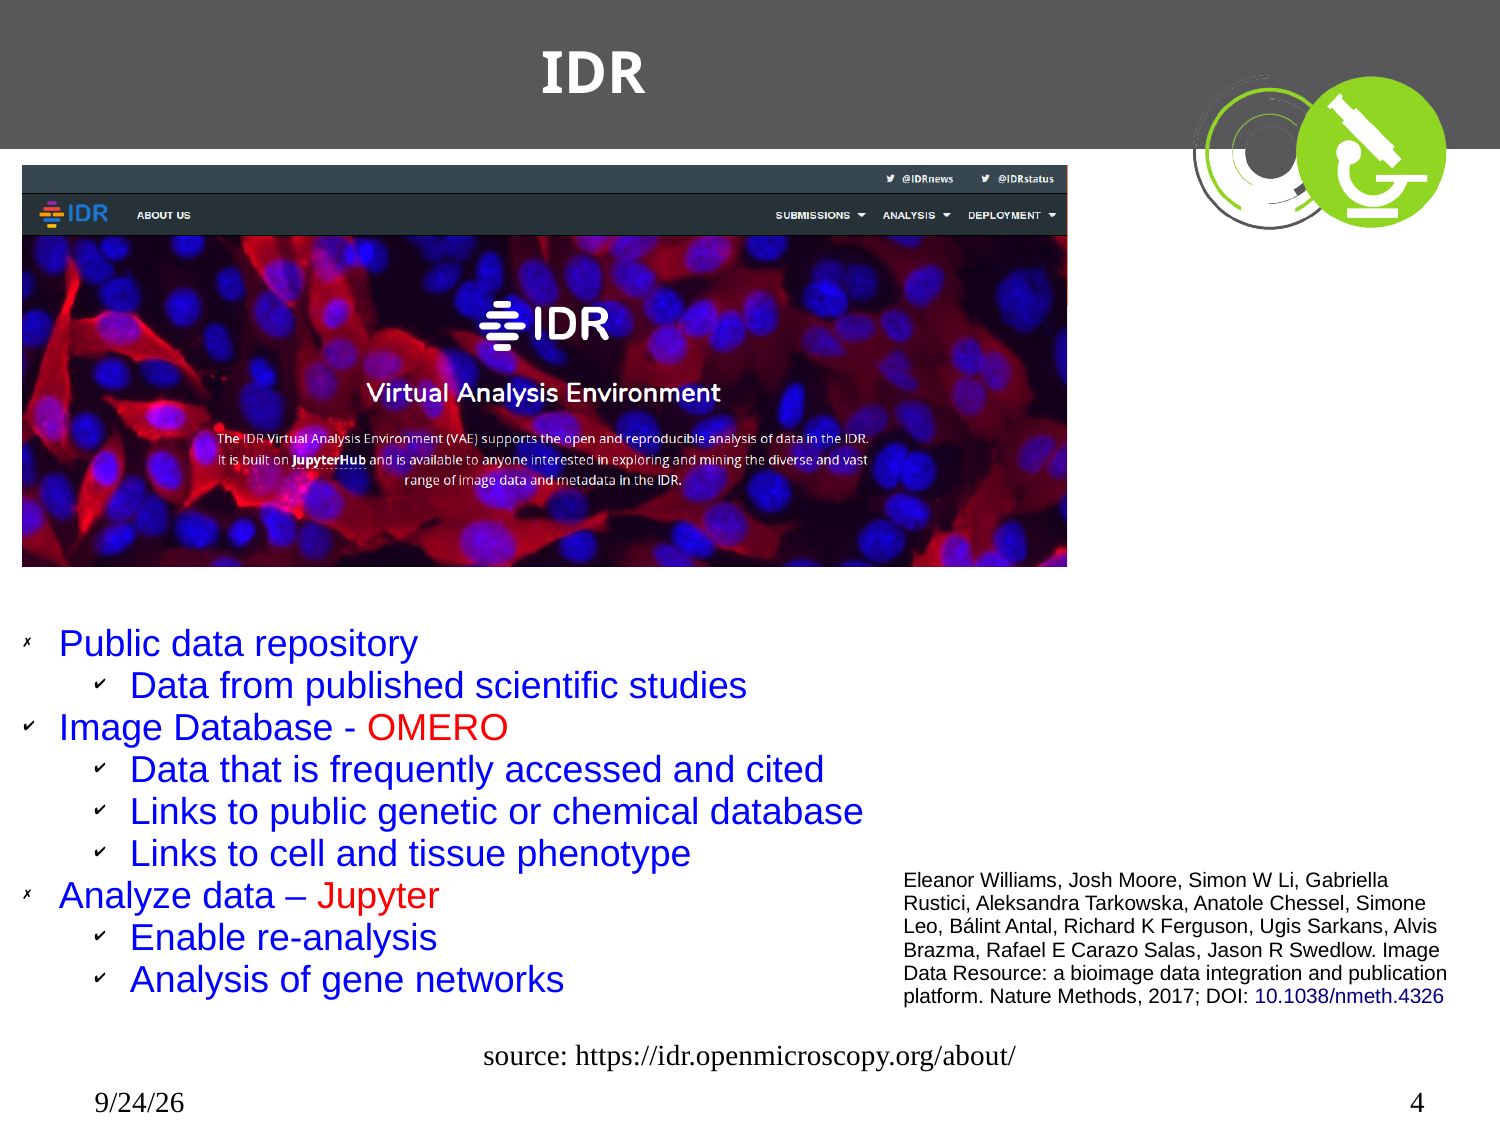

# IDR
Public data repository
Data from published scientific studies
Image Database - OMERO
Data that is frequently accessed and cited
Links to public genetic or chemical database
Links to cell and tissue phenotype
Analyze data – Jupyter
Enable re-analysis
Analysis of gene networks
Eleanor Williams, Josh Moore, Simon W Li, Gabriella Rustici, Aleksandra Tarkowska, Anatole Chessel, Simone Leo, Bálint Antal, Richard K Ferguson, Ugis Sarkans, Alvis Brazma, Rafael E Carazo Salas, Jason R Swedlow. Image Data Resource: a bioimage data integration and publication platform. Nature Methods, 2017; DOI: 10.1038/nmeth.4326
source: https://idr.openmicroscopy.org/about/
4